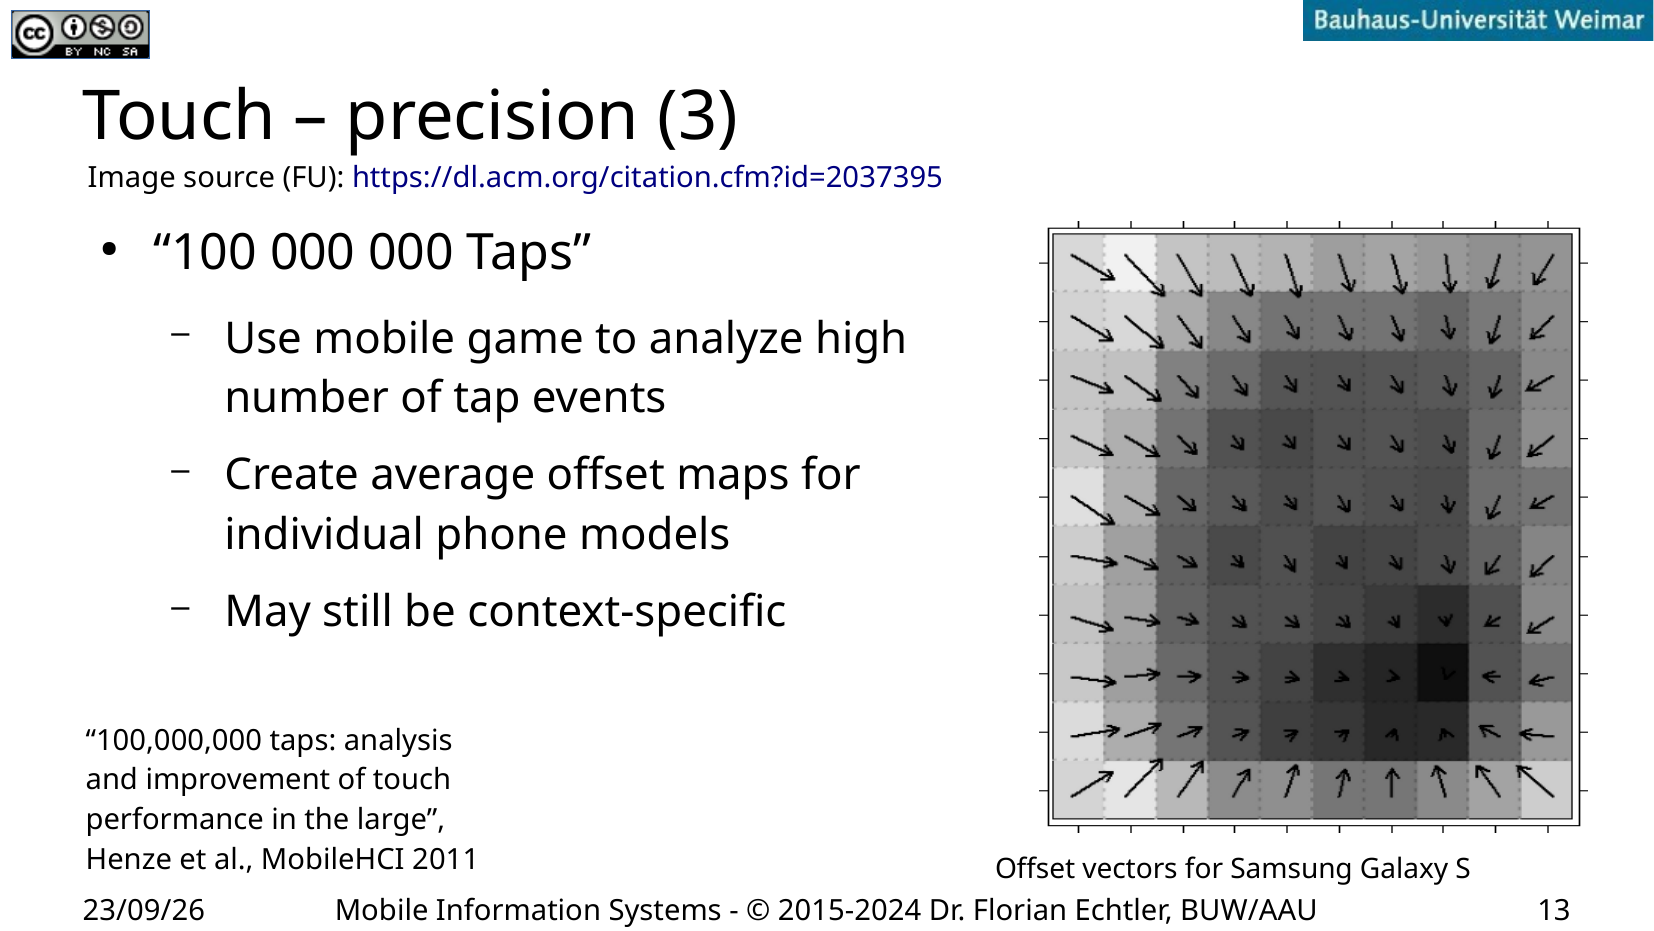

# Touch – precision (3)
Image source (FU): https://dl.acm.org/citation.cfm?id=2037395
“100 000 000 Taps”
Use mobile game to analyze high number of tap events
Create average offset maps for individual phone models
May still be context-specific
“100,000,000 taps: analysis and improvement of touch performance in the large”, Henze et al., MobileHCI 2011
Offset vectors for Samsung Galaxy S
Mobile Information Systems - © 2015-2024 Dr. Florian Echtler, BUW/AAU
13